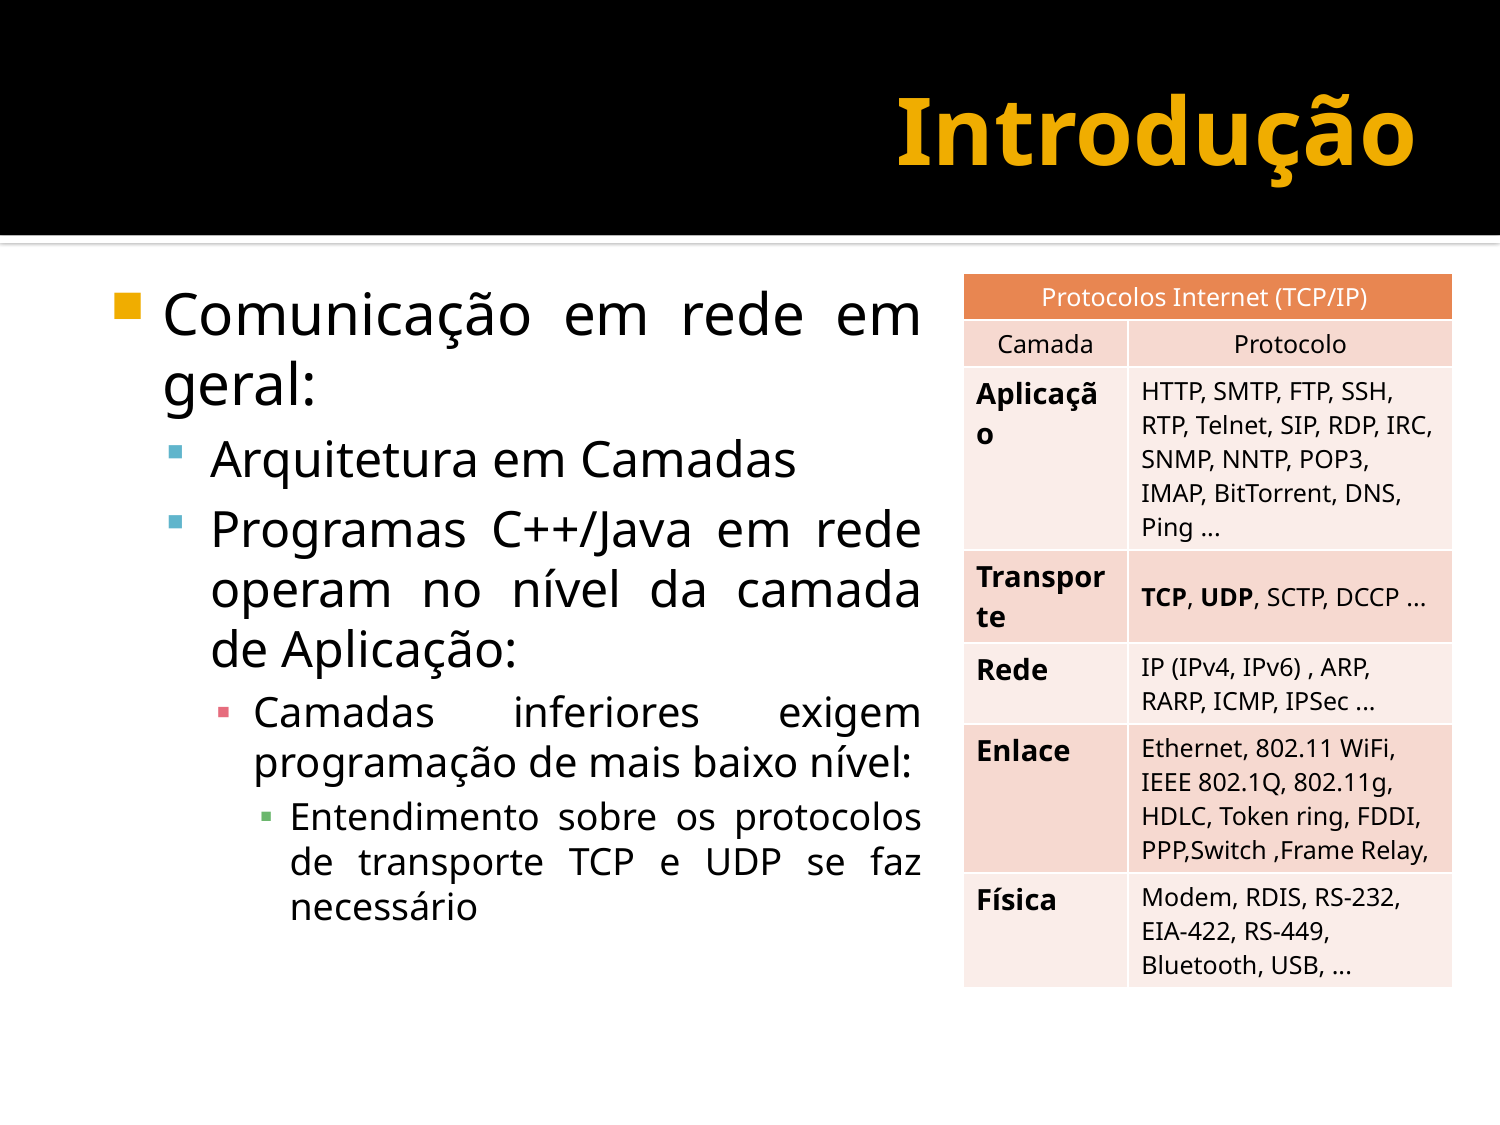

# Introdução
Comunicação em rede em geral:
Arquitetura em Camadas
Programas C++/Java em rede operam no nível da camada de Aplicação:
Camadas inferiores exigem programação de mais baixo nível:
Entendimento sobre os protocolos de transporte TCP e UDP se faz necessário
| Protocolos Internet (TCP/IP) | |
| --- | --- |
| Camada | Protocolo |
| Aplicação | HTTP, SMTP, FTP, SSH, RTP, Telnet, SIP, RDP, IRC, SNMP, NNTP, POP3, IMAP, BitTorrent, DNS, Ping ... |
| Transporte | TCP, UDP, SCTP, DCCP ... |
| Rede | IP (IPv4, IPv6) , ARP, RARP, ICMP, IPSec ... |
| Enlace | Ethernet, 802.11 WiFi, IEEE 802.1Q, 802.11g, HDLC, Token ring, FDDI, PPP,Switch ,Frame Relay, |
| Física | Modem, RDIS, RS-232, EIA-422, RS-449, Bluetooth, USB, ... |